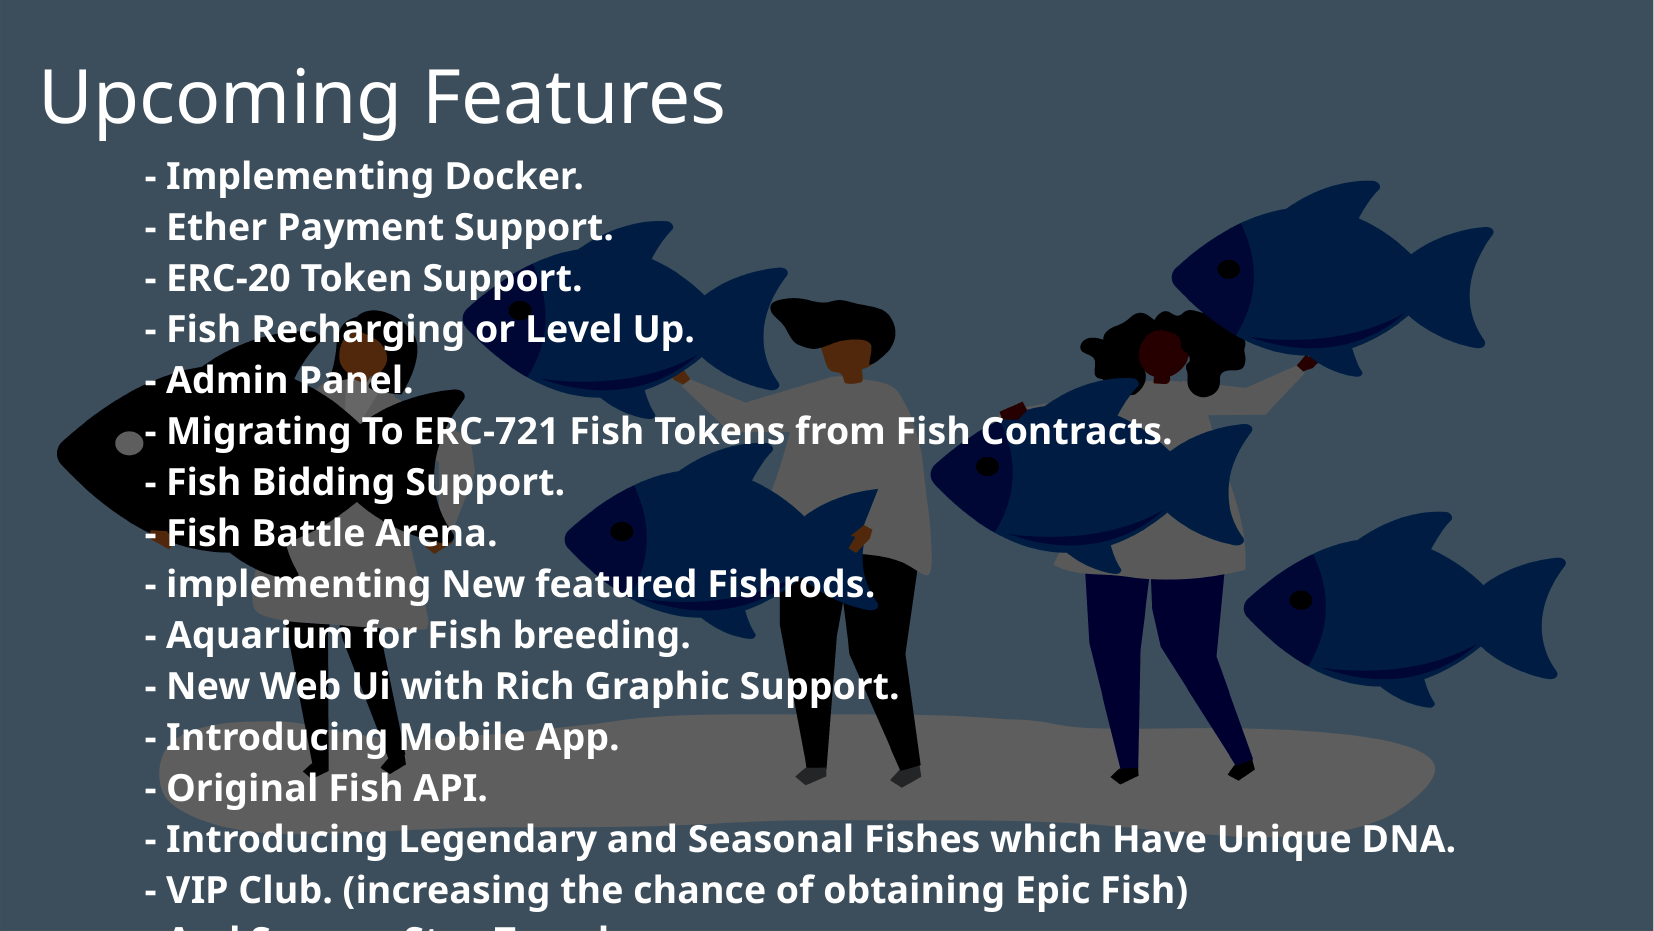

Upcoming Features
- Implementing Docker.
- Ether Payment Support.
- ERC-20 Token Support.
- Fish Recharging or Level Up.
- Admin Panel.
- Migrating To ERC-721 Fish Tokens from Fish Contracts.
- Fish Bidding Support.
- Fish Battle Arena.
- implementing New featured Fishrods.
- Aquarium for Fish breeding.
- New Web Ui with Rich Graphic Support.
- Introducing Mobile App.
- Original Fish API.
- Introducing Legendary and Seasonal Fishes which Have Unique DNA.
- VIP Club. (increasing the chance of obtaining Epic Fish)
- And So on ... Stay Tuned.........